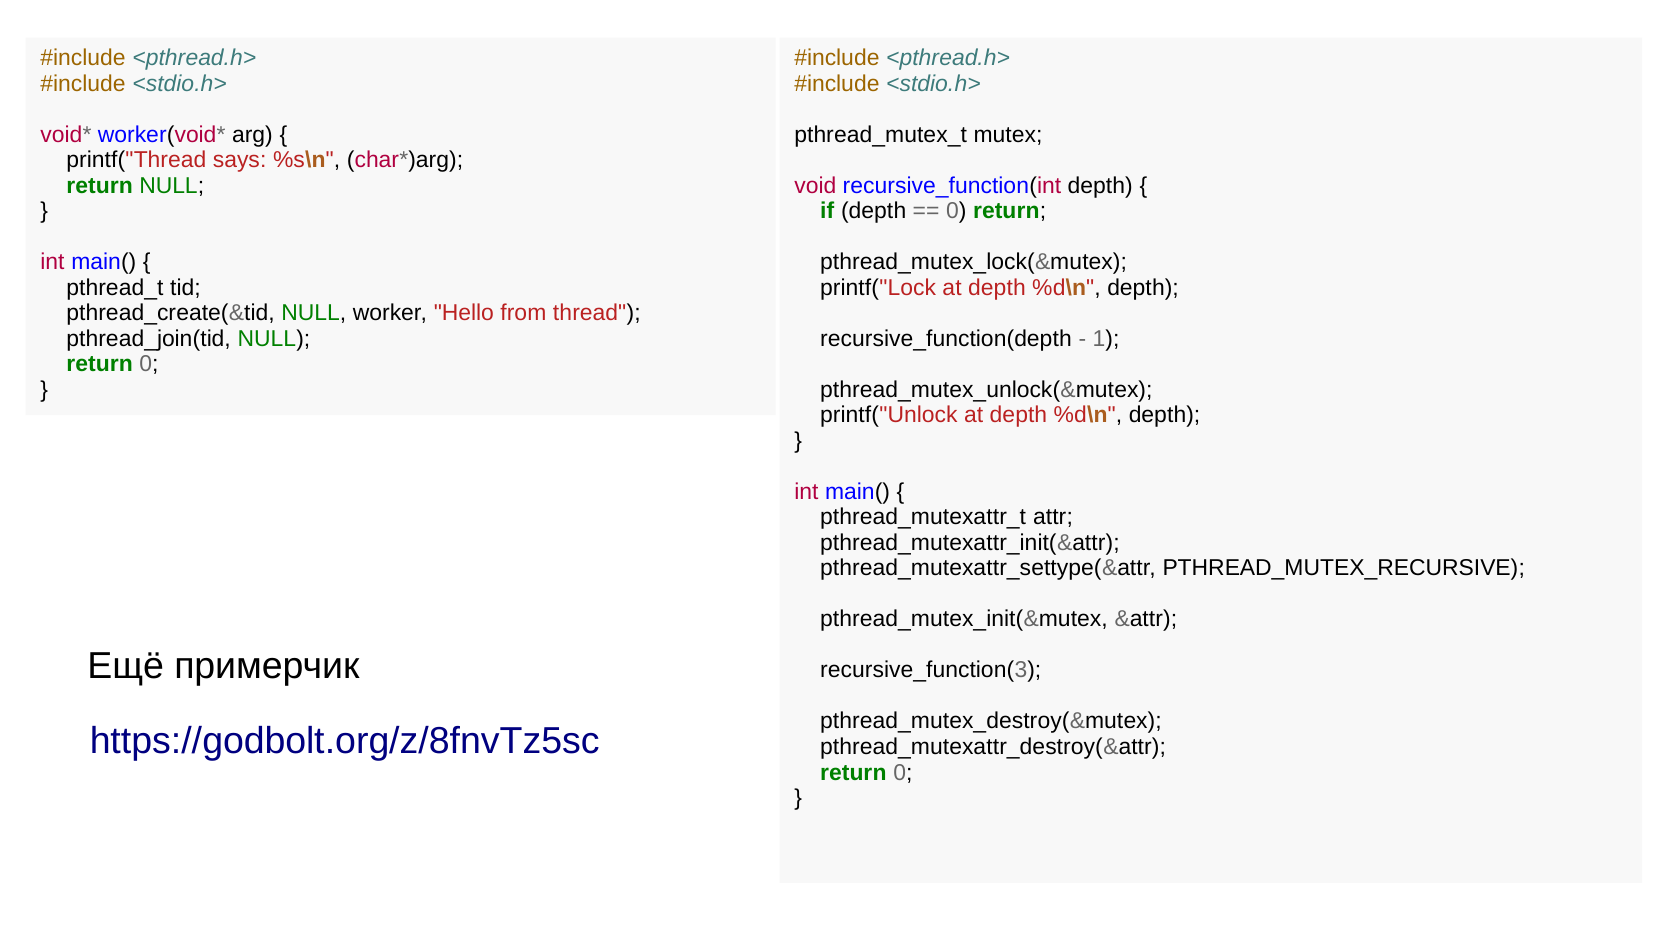

#include <pthread.h>
#include <stdio.h>
void* worker(void* arg) {
 printf("Thread says: %s\n", (char*)arg);
 return NULL;
}
int main() {
 pthread_t tid;
 pthread_create(&tid, NULL, worker, "Hello from thread");
 pthread_join(tid, NULL);
 return 0;
}
#include <pthread.h>
#include <stdio.h>
pthread_mutex_t mutex;
void recursive_function(int depth) {
 if (depth == 0) return;
 pthread_mutex_lock(&mutex);
 printf("Lock at depth %d\n", depth);
 recursive_function(depth - 1);
 pthread_mutex_unlock(&mutex);
 printf("Unlock at depth %d\n", depth);
}
int main() {
 pthread_mutexattr_t attr;
 pthread_mutexattr_init(&attr);
 pthread_mutexattr_settype(&attr, PTHREAD_MUTEX_RECURSIVE);
 pthread_mutex_init(&mutex, &attr);
 recursive_function(3);
 pthread_mutex_destroy(&mutex);
 pthread_mutexattr_destroy(&attr);
 return 0;
}
Ещё примерчик
https://godbolt.org/z/8fnvTz5sc